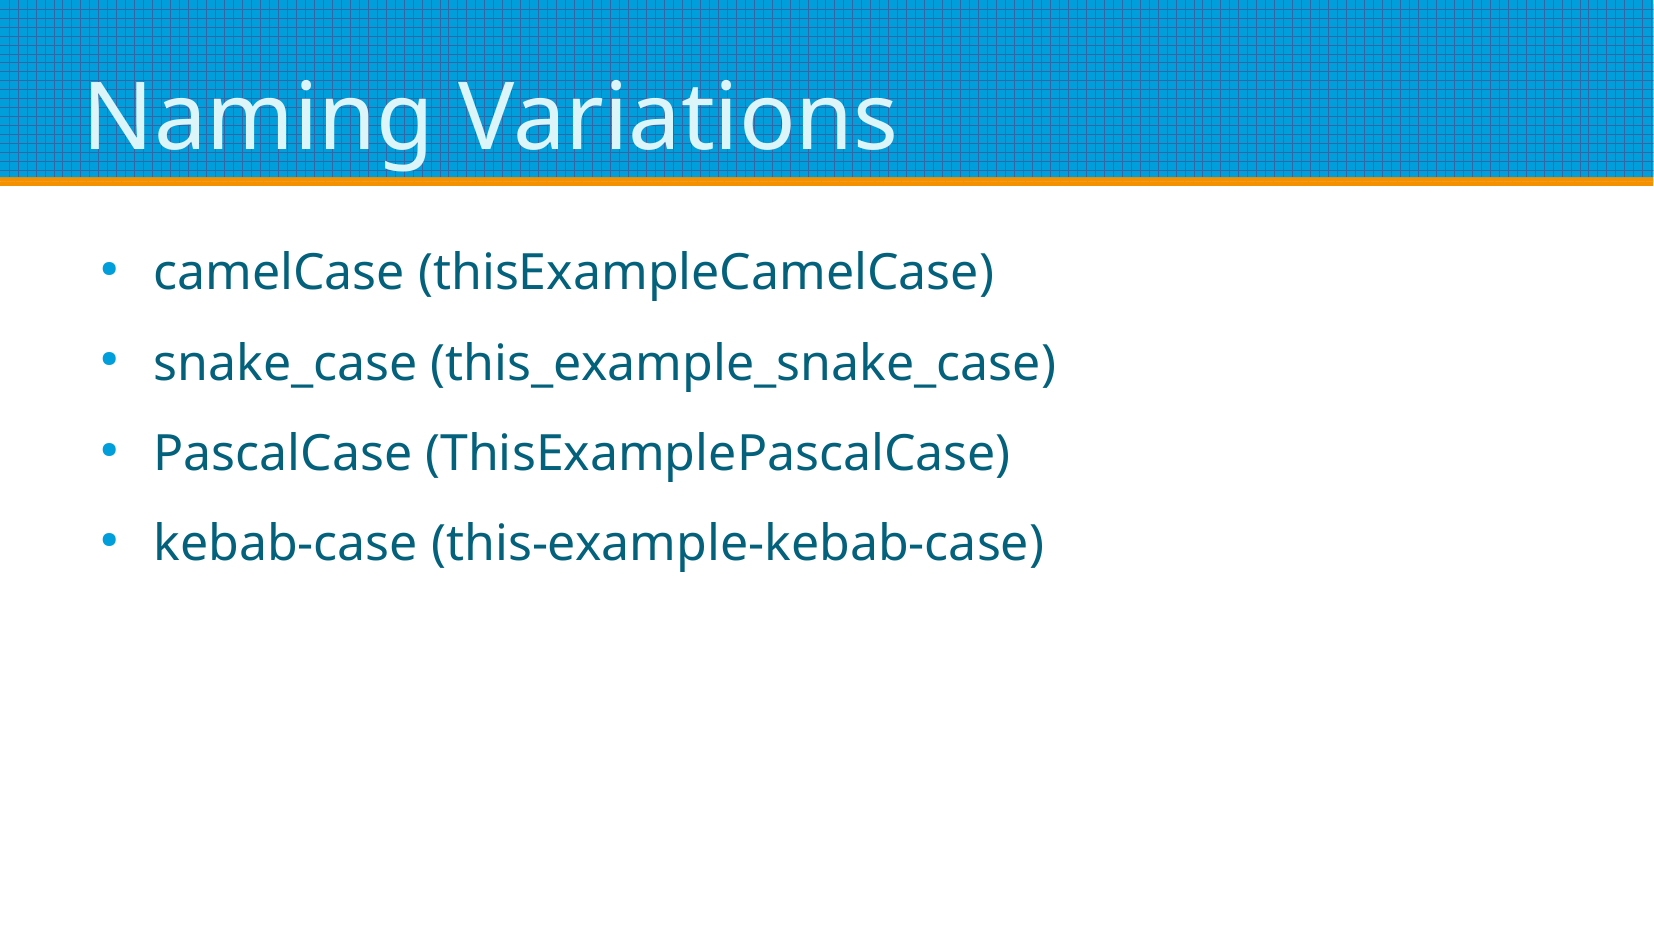

# Naming Variations
camelCase (thisExampleCamelCase)
snake_case (this_example_snake_case)
PascalCase (ThisExamplePascalCase)
kebab-case (this-example-kebab-case)